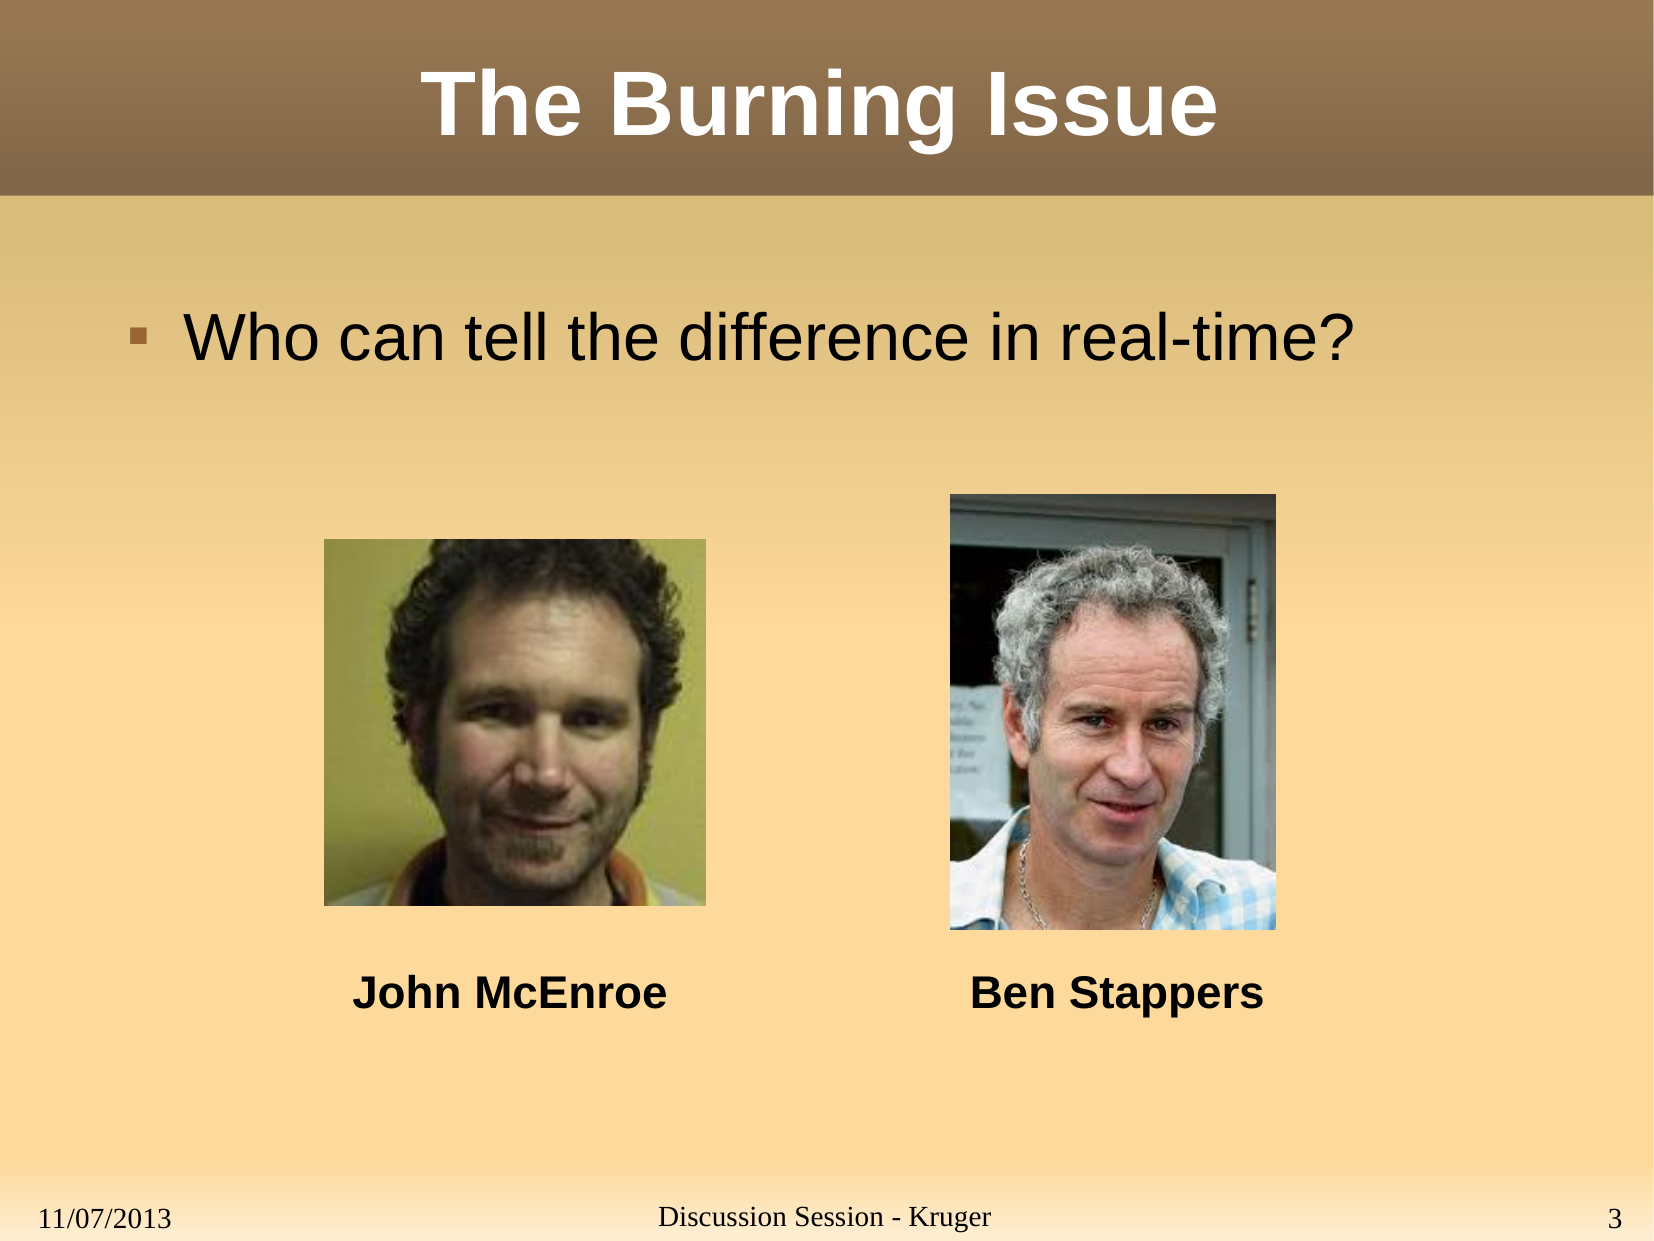

# The Burning Issue
Who can tell the difference in real-time?
John McEnroe
Ben Stappers
Discussion Session - Kruger
11/07/2013
3